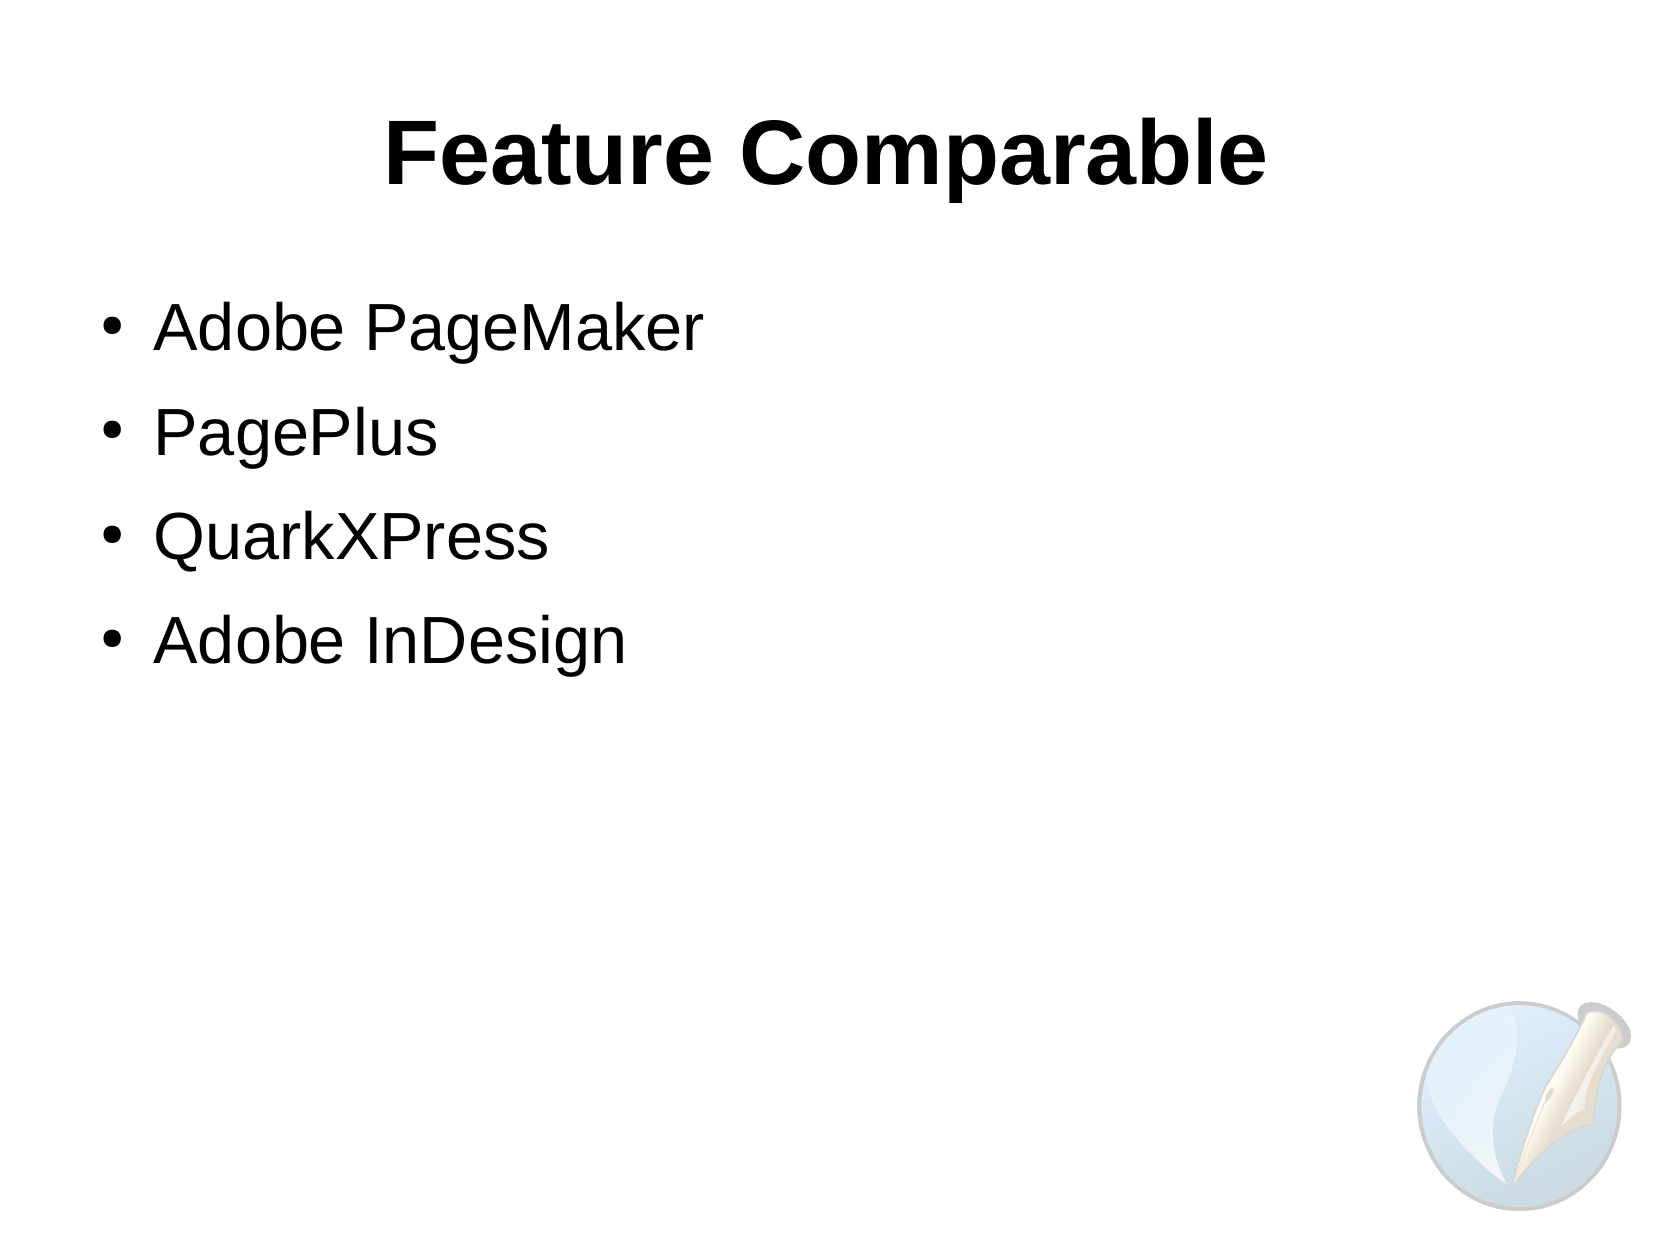

# Feature Comparable
Adobe PageMaker
PagePlus
QuarkXPress
Adobe InDesign